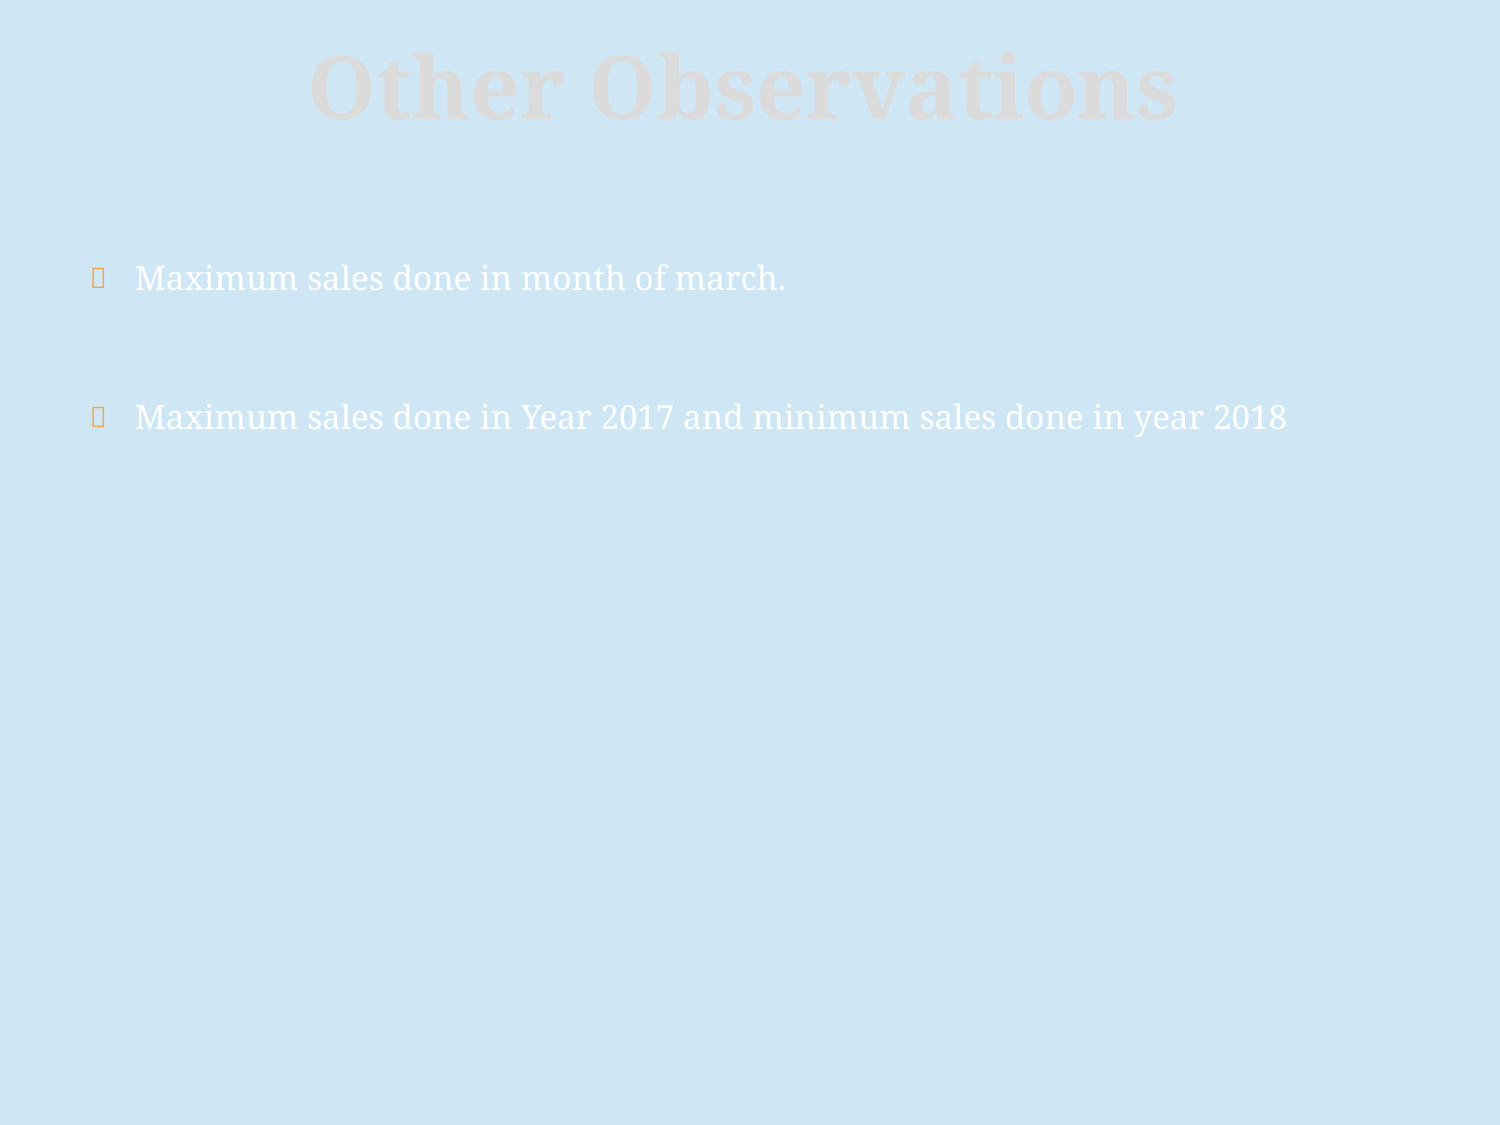

Other Observations
# Maximum sales done in month of march.
Maximum sales done in Year 2017 and minimum sales done in year 2018